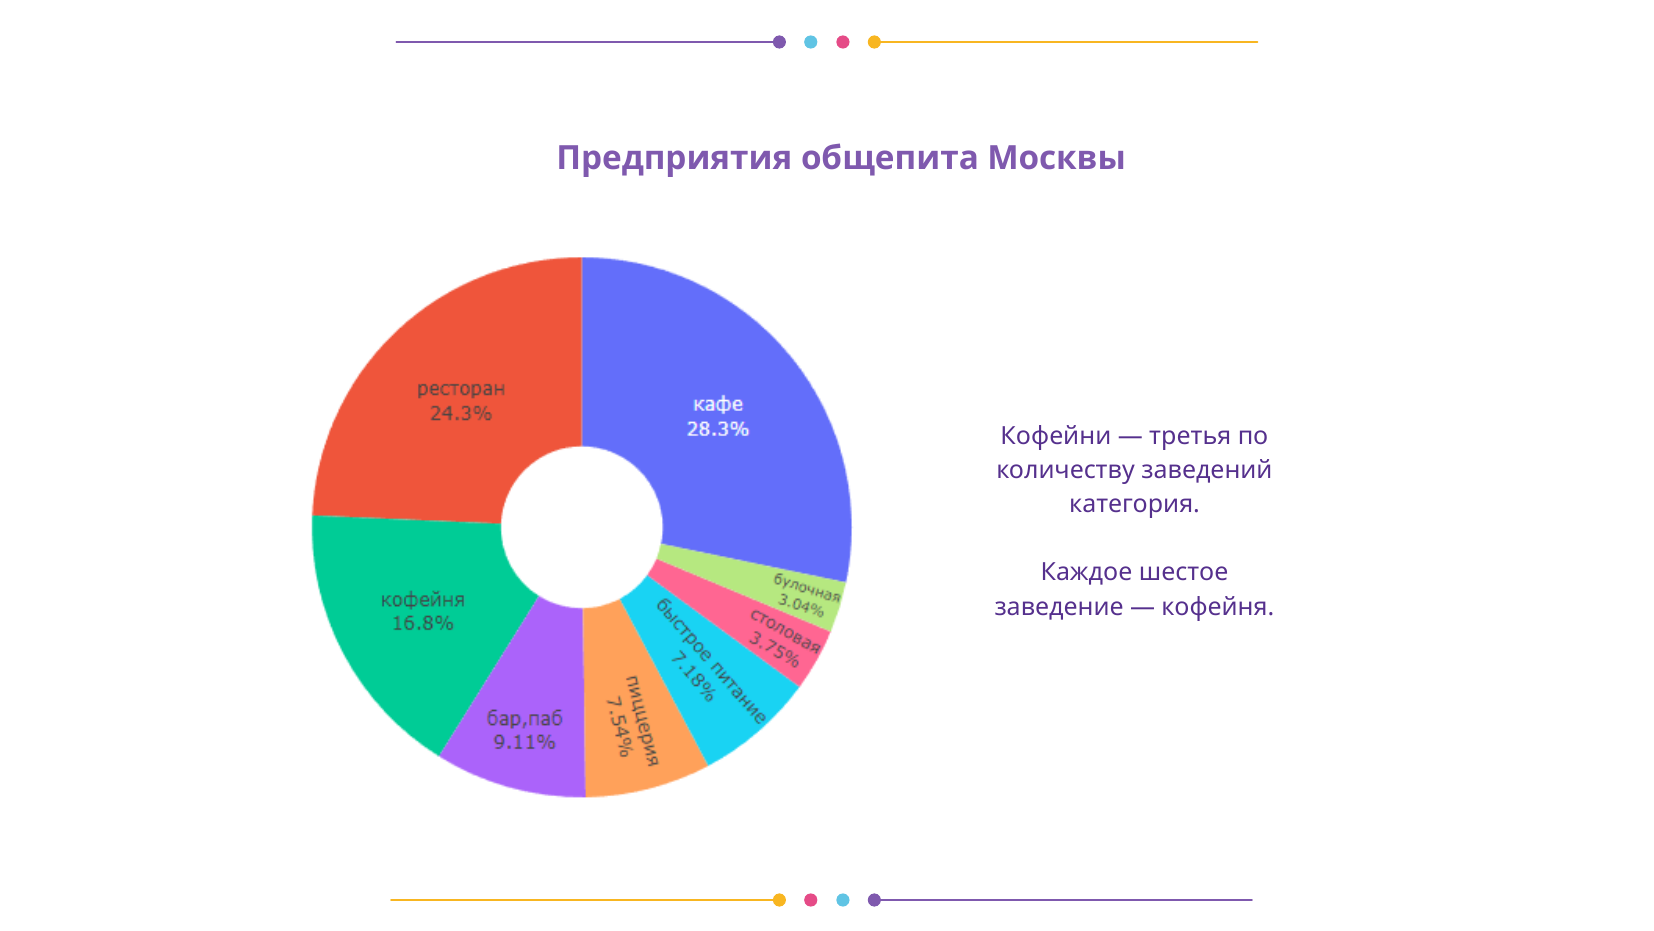

Предприятия общепита Москвы
# Кофейни — третья по количеству заведений категория. Каждое шестое заведение — кофейня.